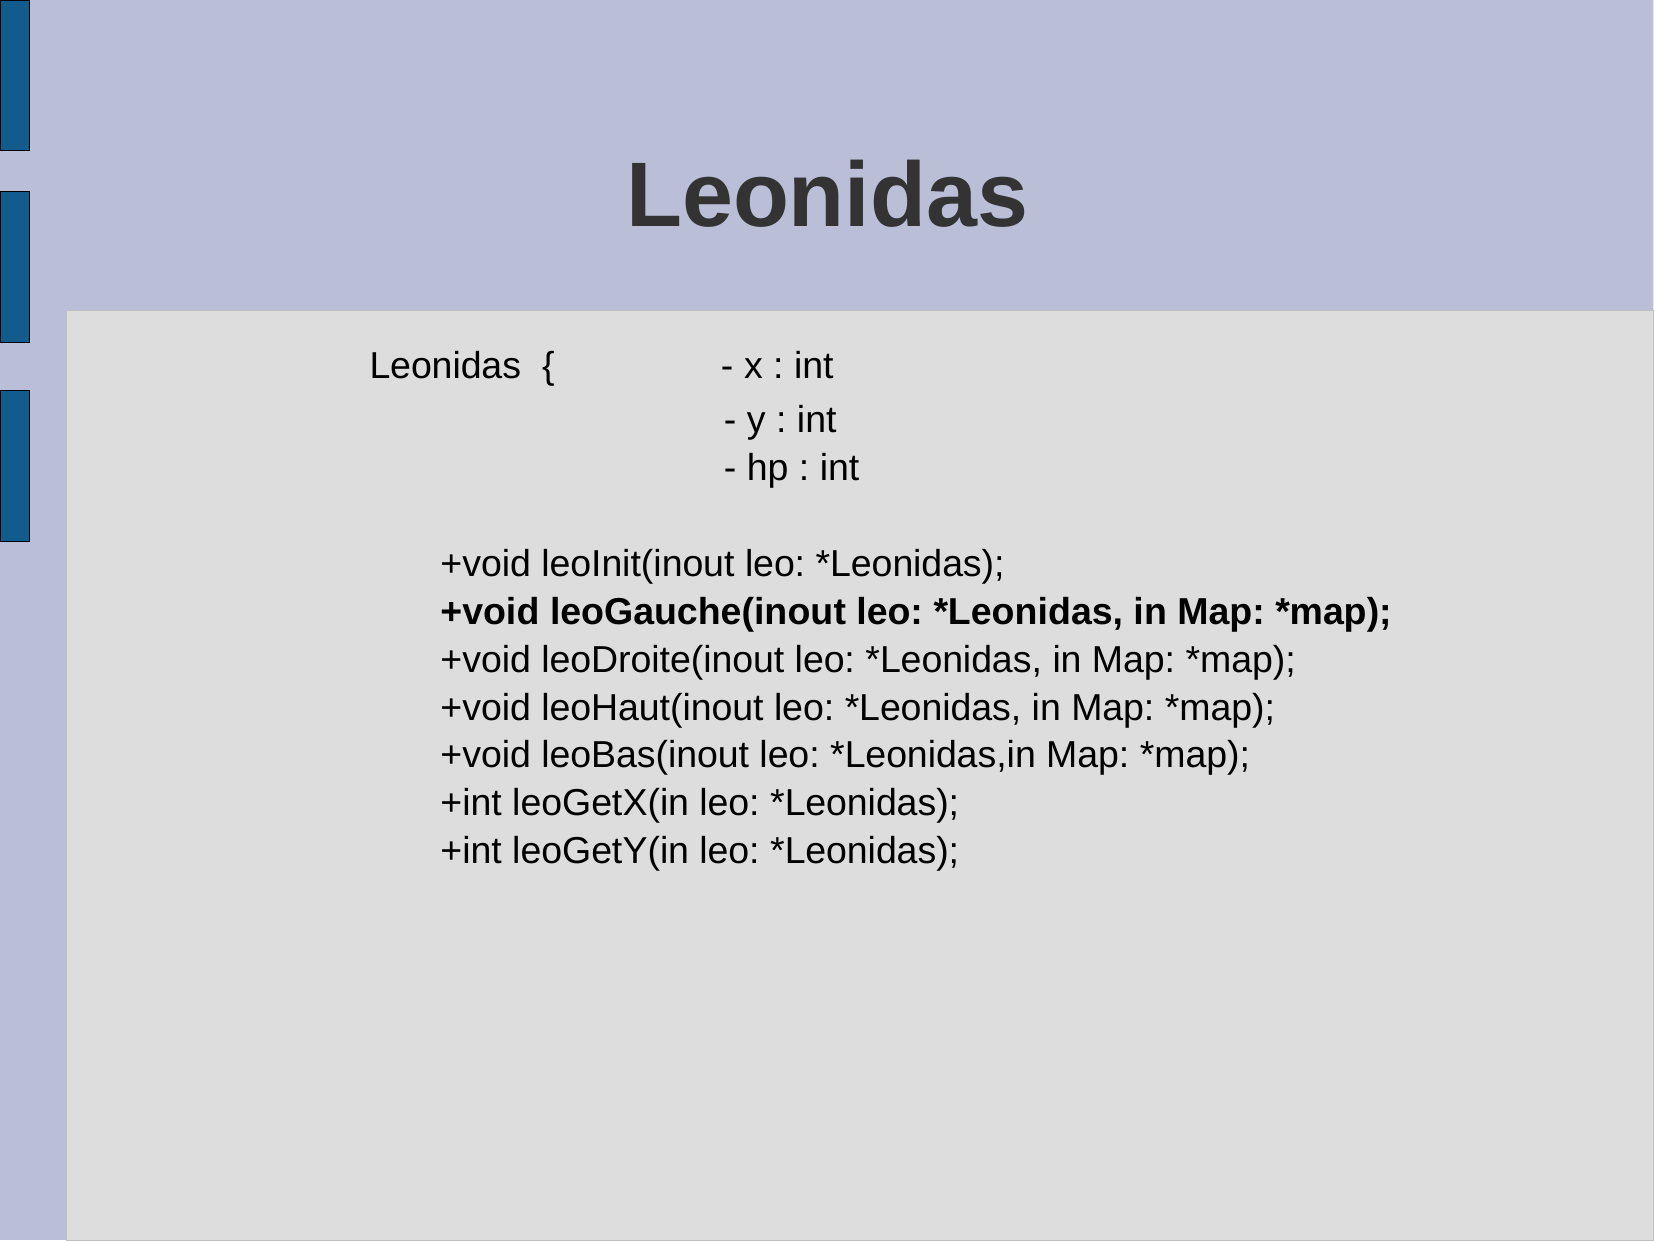

# Leonidas
Leonidas {		 - x : int
- y : int
- hp : int
+void leoInit(inout leo: *Leonidas);
+void leoGauche(inout leo: *Leonidas, in Map: *map);
+void leoDroite(inout leo: *Leonidas, in Map: *map);
+void leoHaut(inout leo: *Leonidas, in Map: *map);
+void leoBas(inout leo: *Leonidas,in Map: *map);
+int leoGetX(in leo: *Leonidas);
+int leoGetY(in leo: *Leonidas);